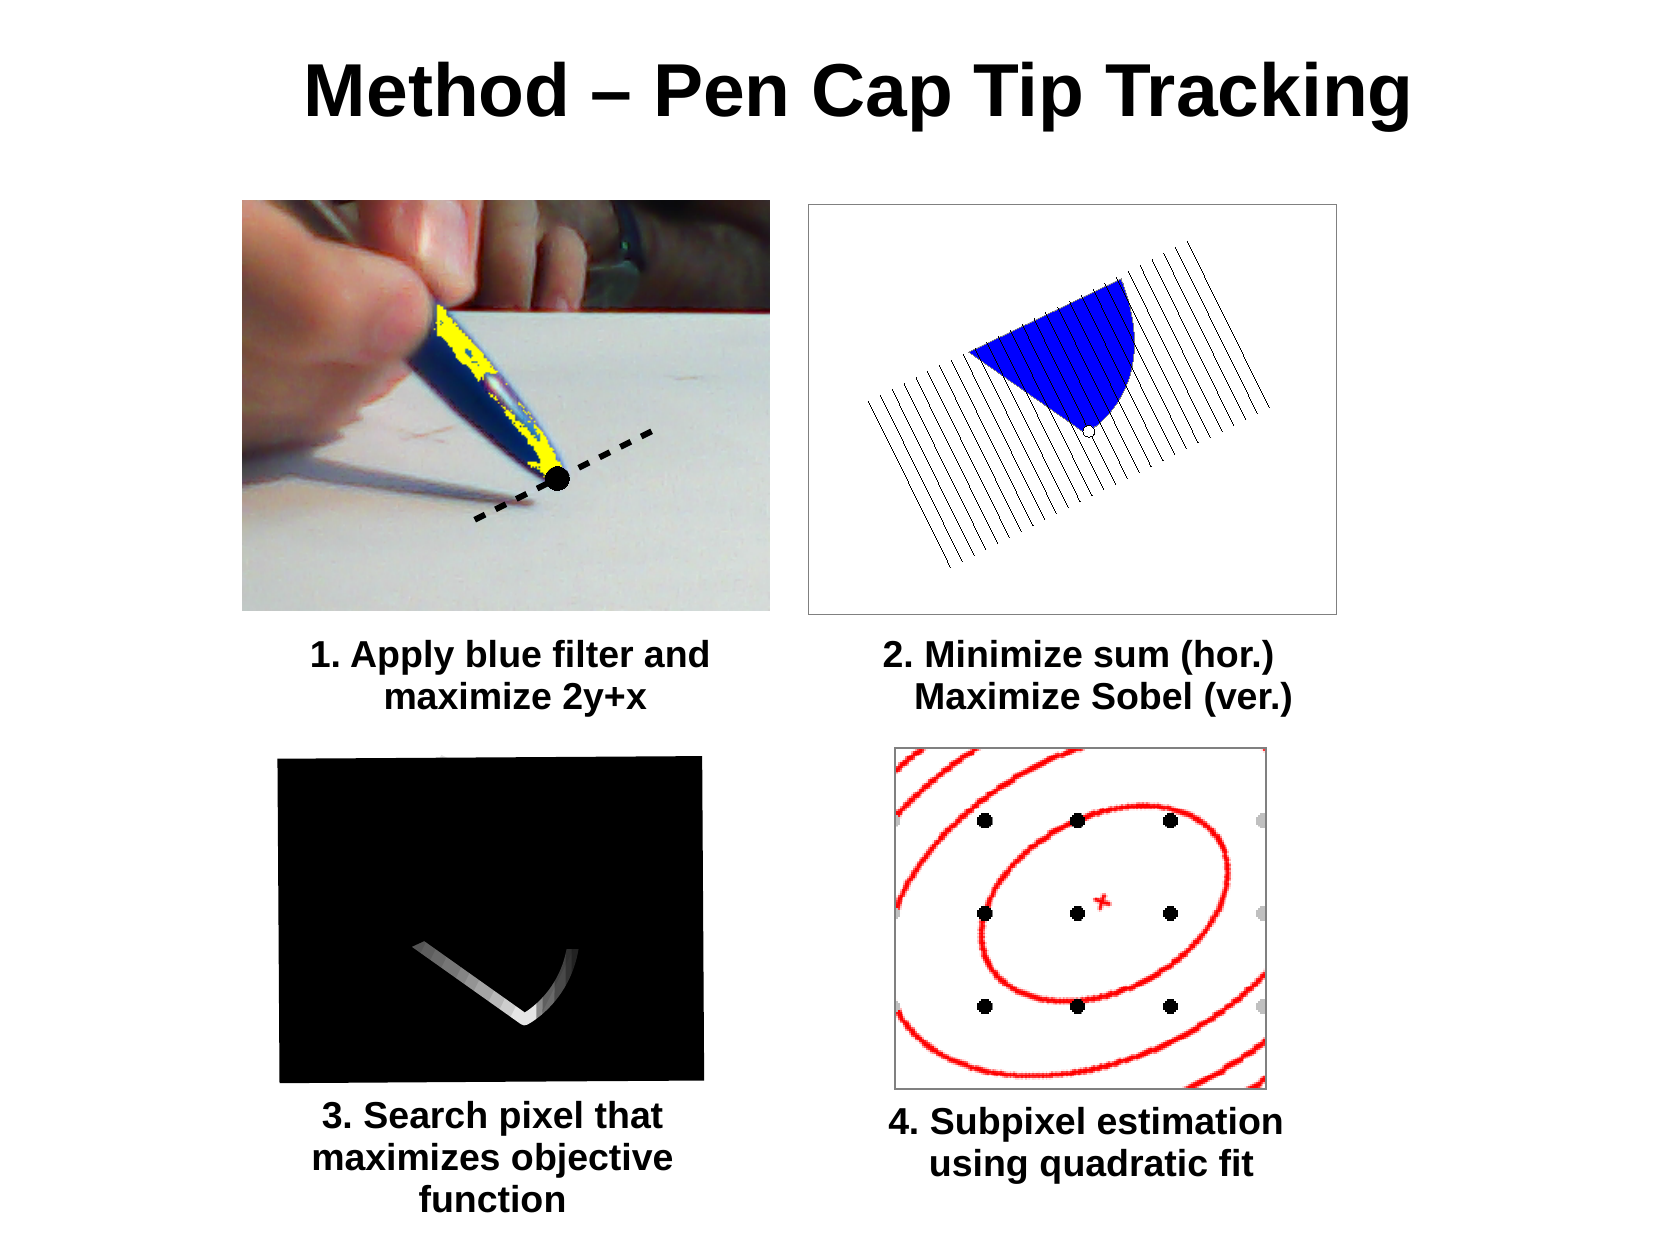

Method – Pen Cap Tip Tracking
1. Apply blue filter and
 maximize 2y+x
2. Minimize sum (hor.)
 Maximize Sobel (ver.)
3. Search pixel that
maximizes objective
function
4. Subpixel estimation using quadratic fit